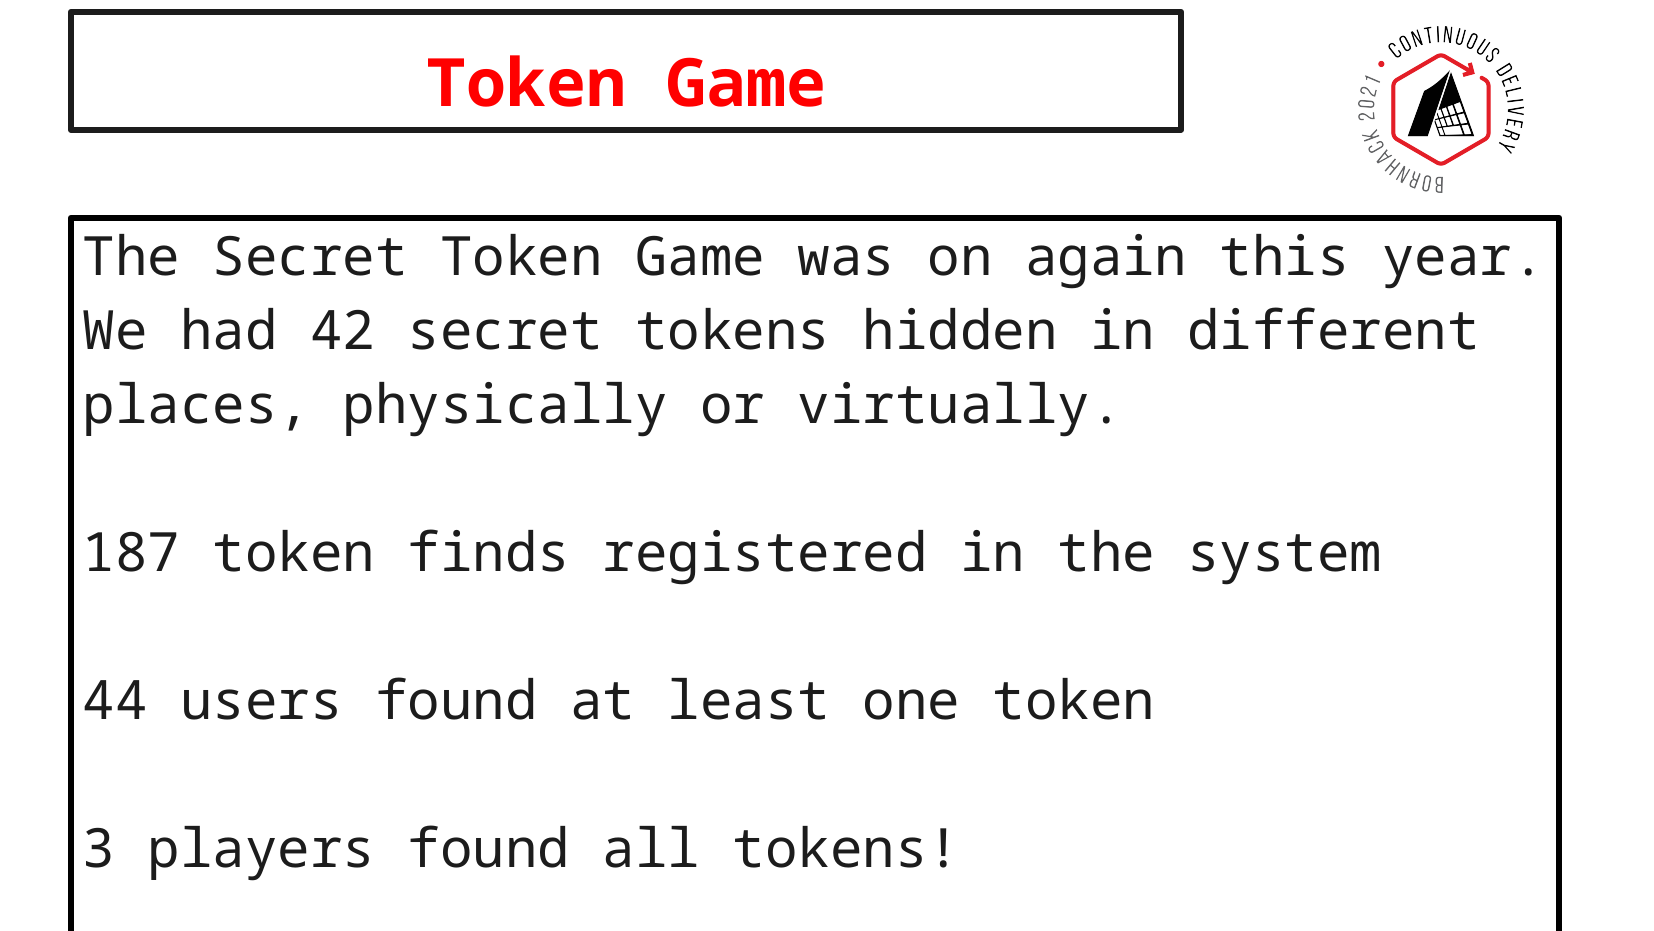

# Token Game
The Secret Token Game was on again this year. We had 42 secret tokens hidden in different places, physically or virtually.
187 token finds registered in the system
44 users found at least one token
3 players found all tokens!
The first price is a ticket for next year!